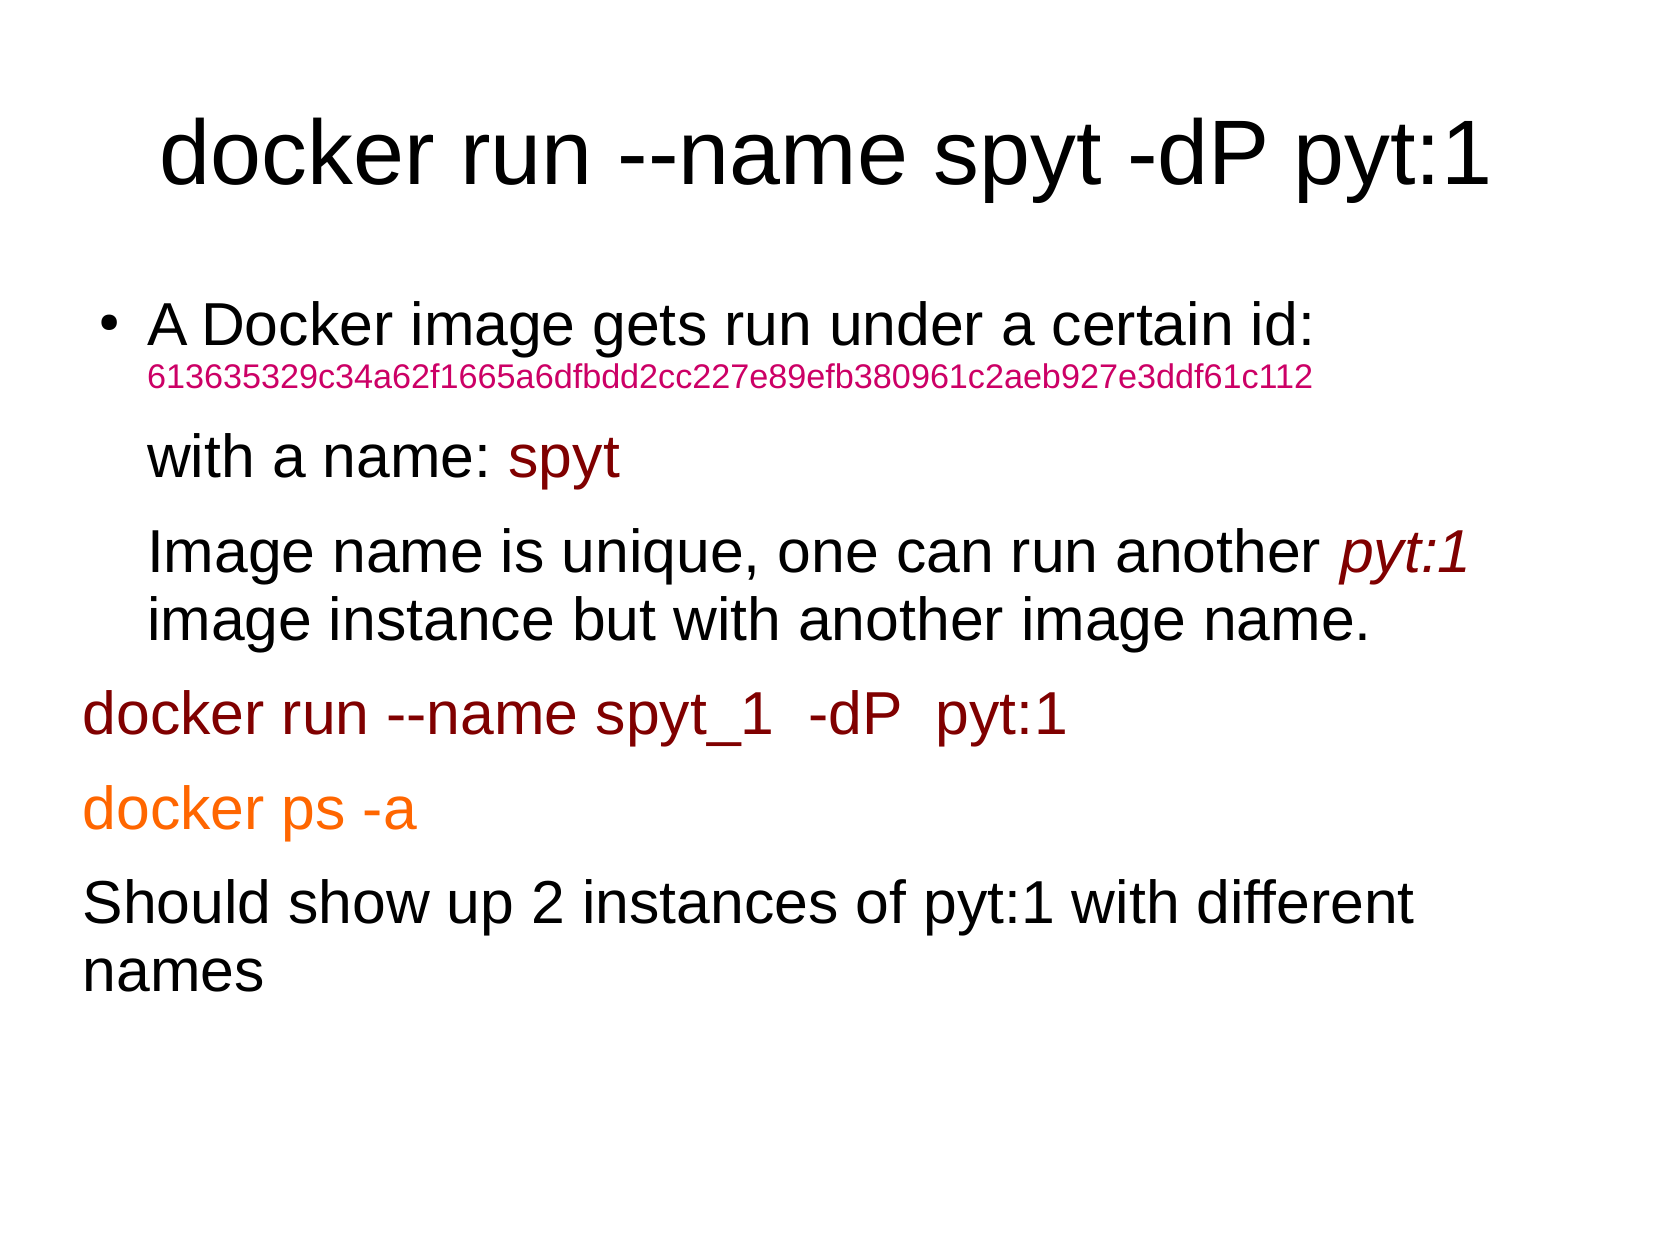

# docker run --name spyt -dP pyt:1
A Docker image gets run under a certain id: 613635329c34a62f1665a6dfbdd2cc227e89efb380961c2aeb927e3ddf61c112
with a name: spyt
Image name is unique, one can run another pyt:1 image instance but with another image name.
docker run --name spyt_1 -dP pyt:1
docker ps -a
Should show up 2 instances of pyt:1 with different names